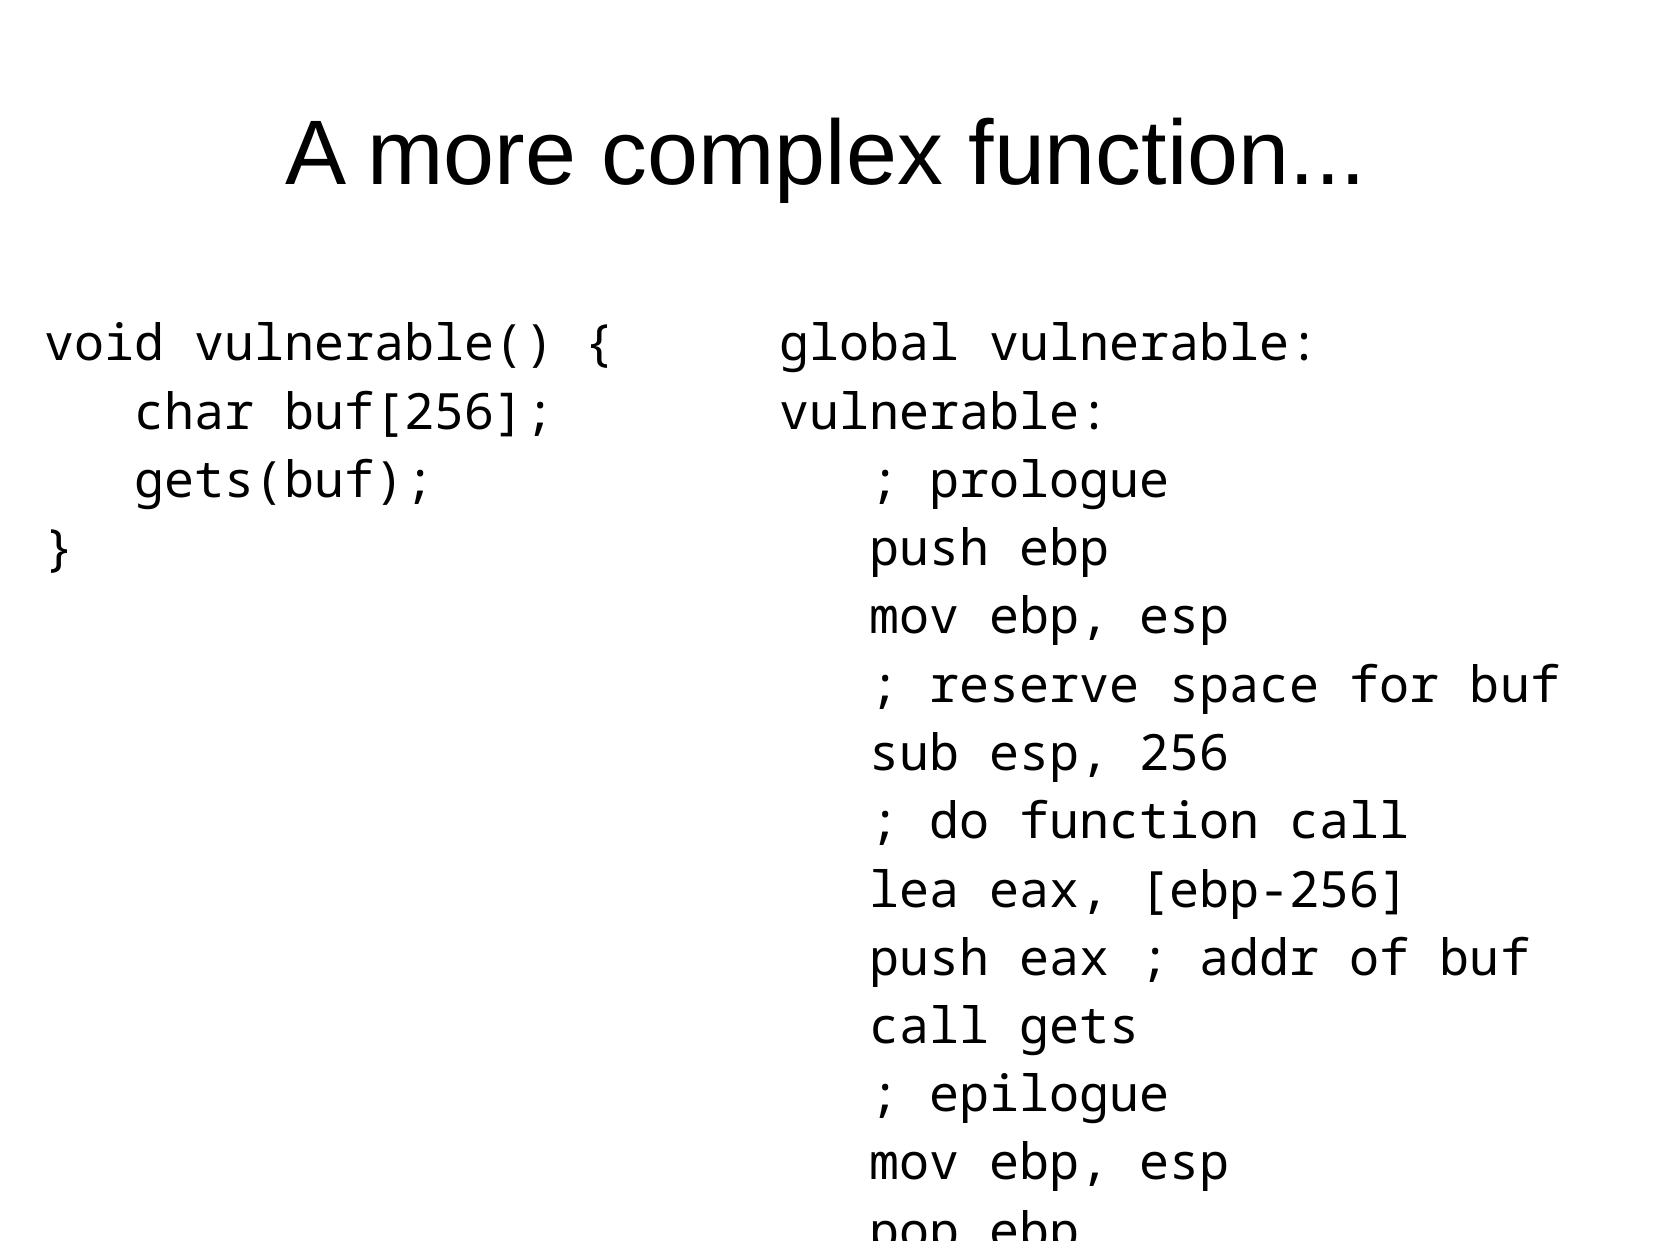

# A more complex function...
void vulnerable() {
 char buf[256];
 gets(buf);
}
global vulnerable:
vulnerable:
 ; prologue
 push ebp
 mov ebp, esp
 ; reserve space for buf
 sub esp, 256
 ; do function call
 lea eax, [ebp-256]
 push eax ; addr of buf
 call gets
 ; epilogue
 mov ebp, esp
 pop ebp
 ret